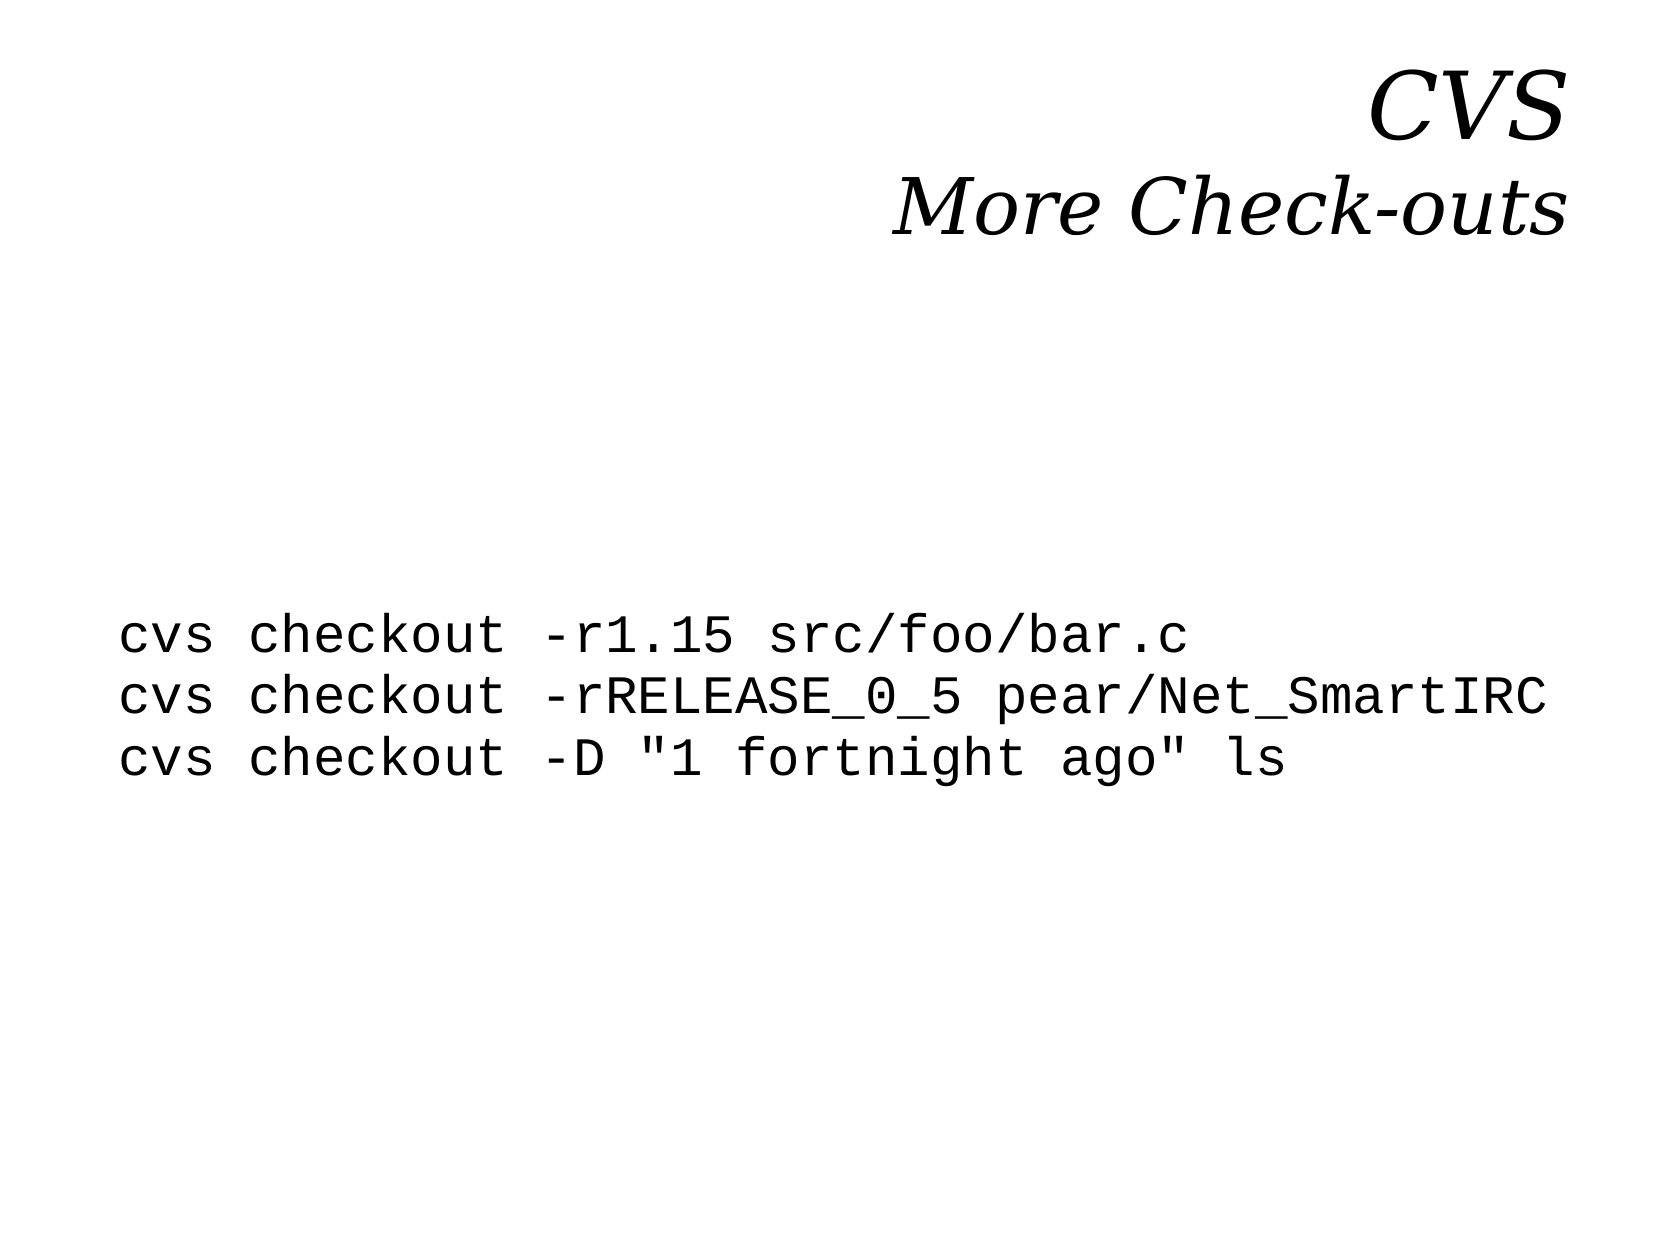

# CVS More Check-outs
cvs checkout -r1.15 src/foo/bar.c
cvs checkout -rRELEASE_0_5 pear/Net_SmartIRC
cvs checkout -D "1 fortnight ago" ls